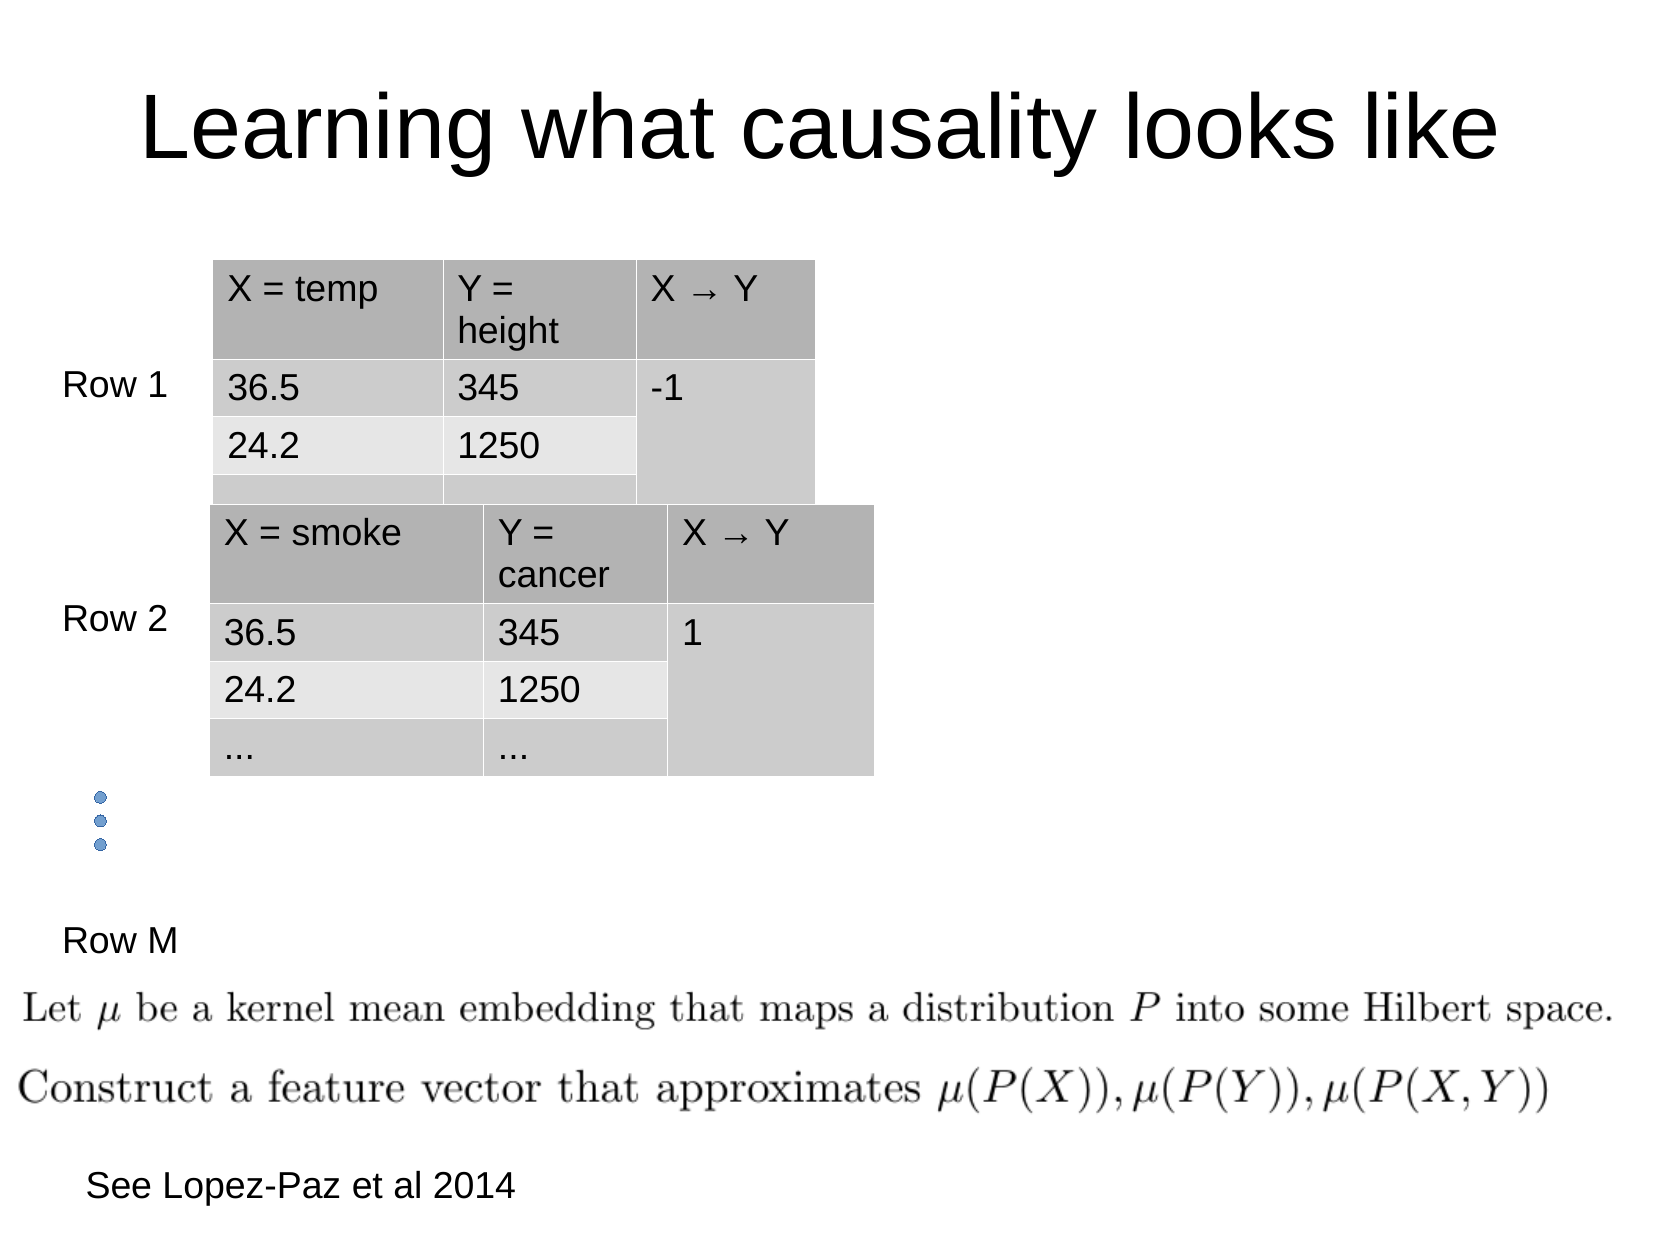

# Learning what causality looks like
| X = temp | Y = height | X → Y |
| --- | --- | --- |
| 36.5 | 345 | -1 |
| 24.2 | 1250 | |
| ... | ... | |
Row 1
| X = smoke | Y = cancer | X → Y |
| --- | --- | --- |
| 36.5 | 345 | 1 |
| 24.2 | 1250 | |
| ... | ... | |
Row 2
Row M
See Lopez-Paz et al 2014